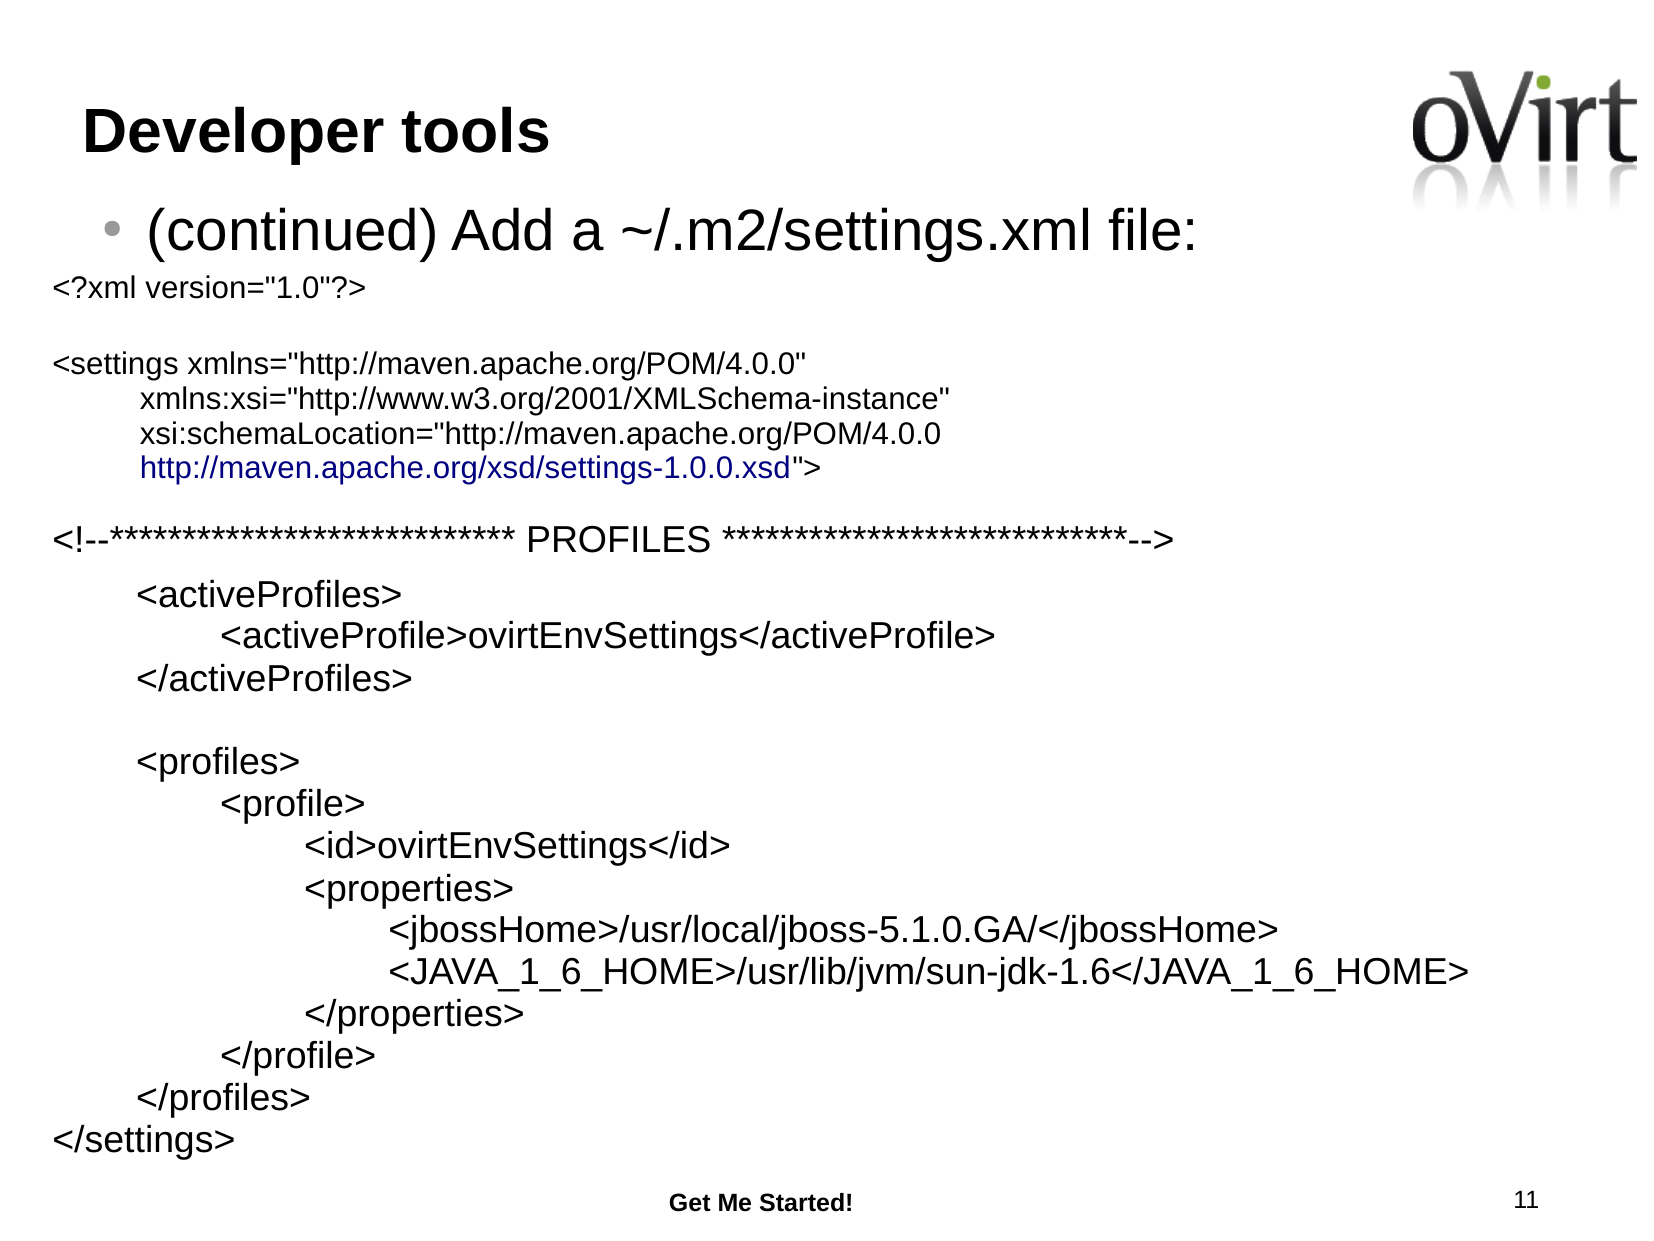

# Developer tools
(continued) Add a ~/.m2/settings.xml file:
<?xml version="1.0"?>
<settings xmlns="http://maven.apache.org/POM/4.0.0"
 xmlns:xsi="http://www.w3.org/2001/XMLSchema-instance"
 xsi:schemaLocation="http://maven.apache.org/POM/4.0.0
 http://maven.apache.org/xsd/settings-1.0.0.xsd">
<!--**************************** PROFILES ****************************-->
 <activeProfiles>
 <activeProfile>ovirtEnvSettings</activeProfile>
 </activeProfiles>
 <profiles>
 <profile>
 <id>ovirtEnvSettings</id>
 <properties>
 <jbossHome>/usr/local/jboss-5.1.0.GA/</jbossHome>
 <JAVA_1_6_HOME>/usr/lib/jvm/sun-jdk-1.6</JAVA_1_6_HOME>
 </properties>
 </profile>
 </profiles>
</settings>